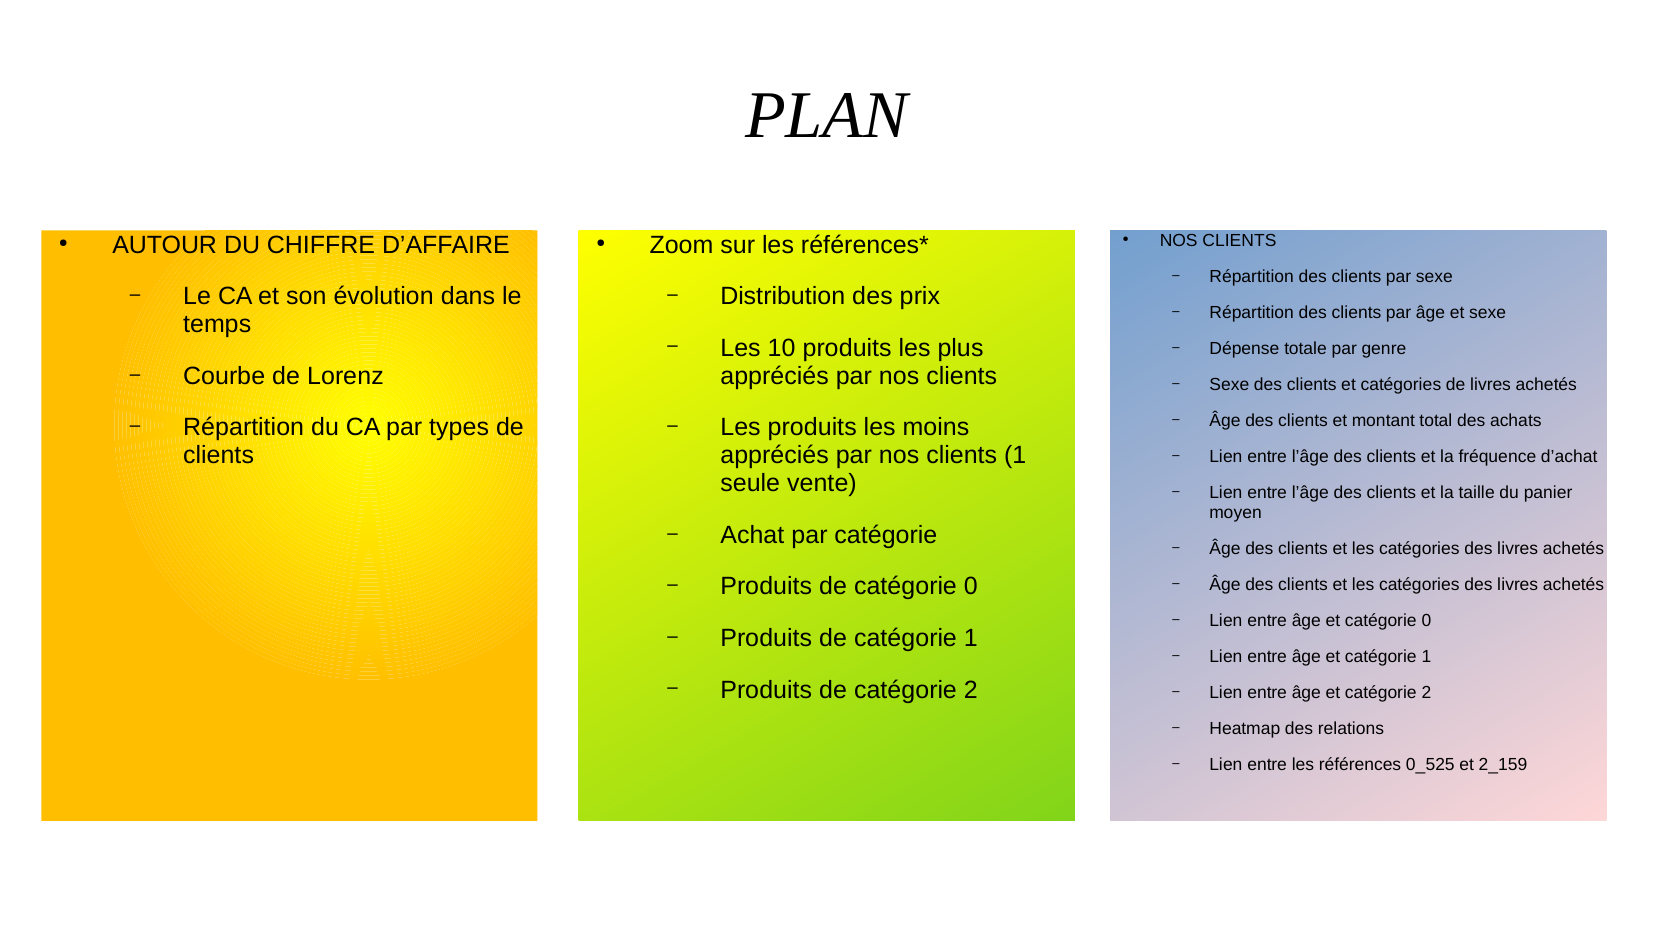

# PLAN
AUTOUR DU CHIFFRE D’AFFAIRE
Le CA et son évolution dans le temps
Courbe de Lorenz
Répartition du CA par types de clients
Zoom sur les références*
Distribution des prix
Les 10 produits les plus appréciés par nos clients
Les produits les moins appréciés par nos clients (1 seule vente)
Achat par catégorie
Produits de catégorie 0
Produits de catégorie 1
Produits de catégorie 2
NOS CLIENTS
Répartition des clients par sexe
Répartition des clients par âge et sexe
Dépense totale par genre
Sexe des clients et catégories de livres achetés
Âge des clients et montant total des achats
Lien entre l’âge des clients et la fréquence d’achat
Lien entre l’âge des clients et la taille du panier moyen
Âge des clients et les catégories des livres achetés
Âge des clients et les catégories des livres achetés
Lien entre âge et catégorie 0
Lien entre âge et catégorie 1
Lien entre âge et catégorie 2
Heatmap des relations
Lien entre les références 0_525 et 2_159